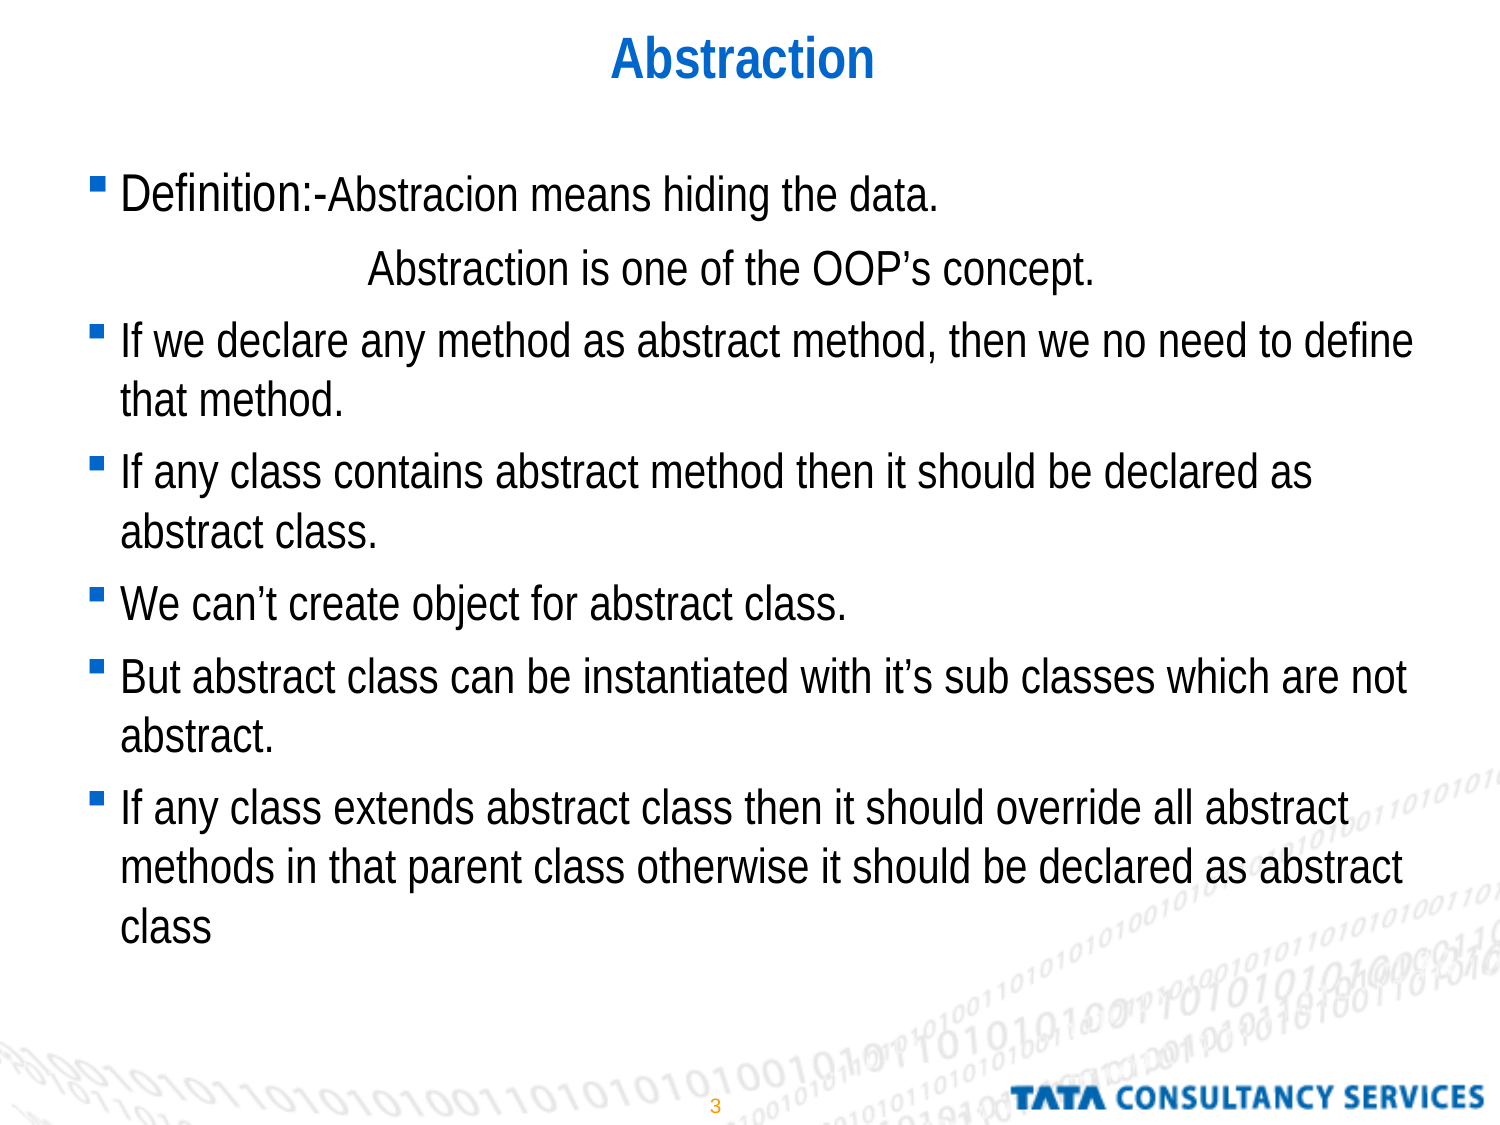

Abstraction
# Definition:-Abstracion means hiding the data.
 Abstraction is one of the OOP’s concept.
If we declare any method as abstract method, then we no need to define that method.
If any class contains abstract method then it should be declared as abstract class.
We can’t create object for abstract class.
But abstract class can be instantiated with it’s sub classes which are not abstract.
If any class extends abstract class then it should override all abstract methods in that parent class otherwise it should be declared as abstract class